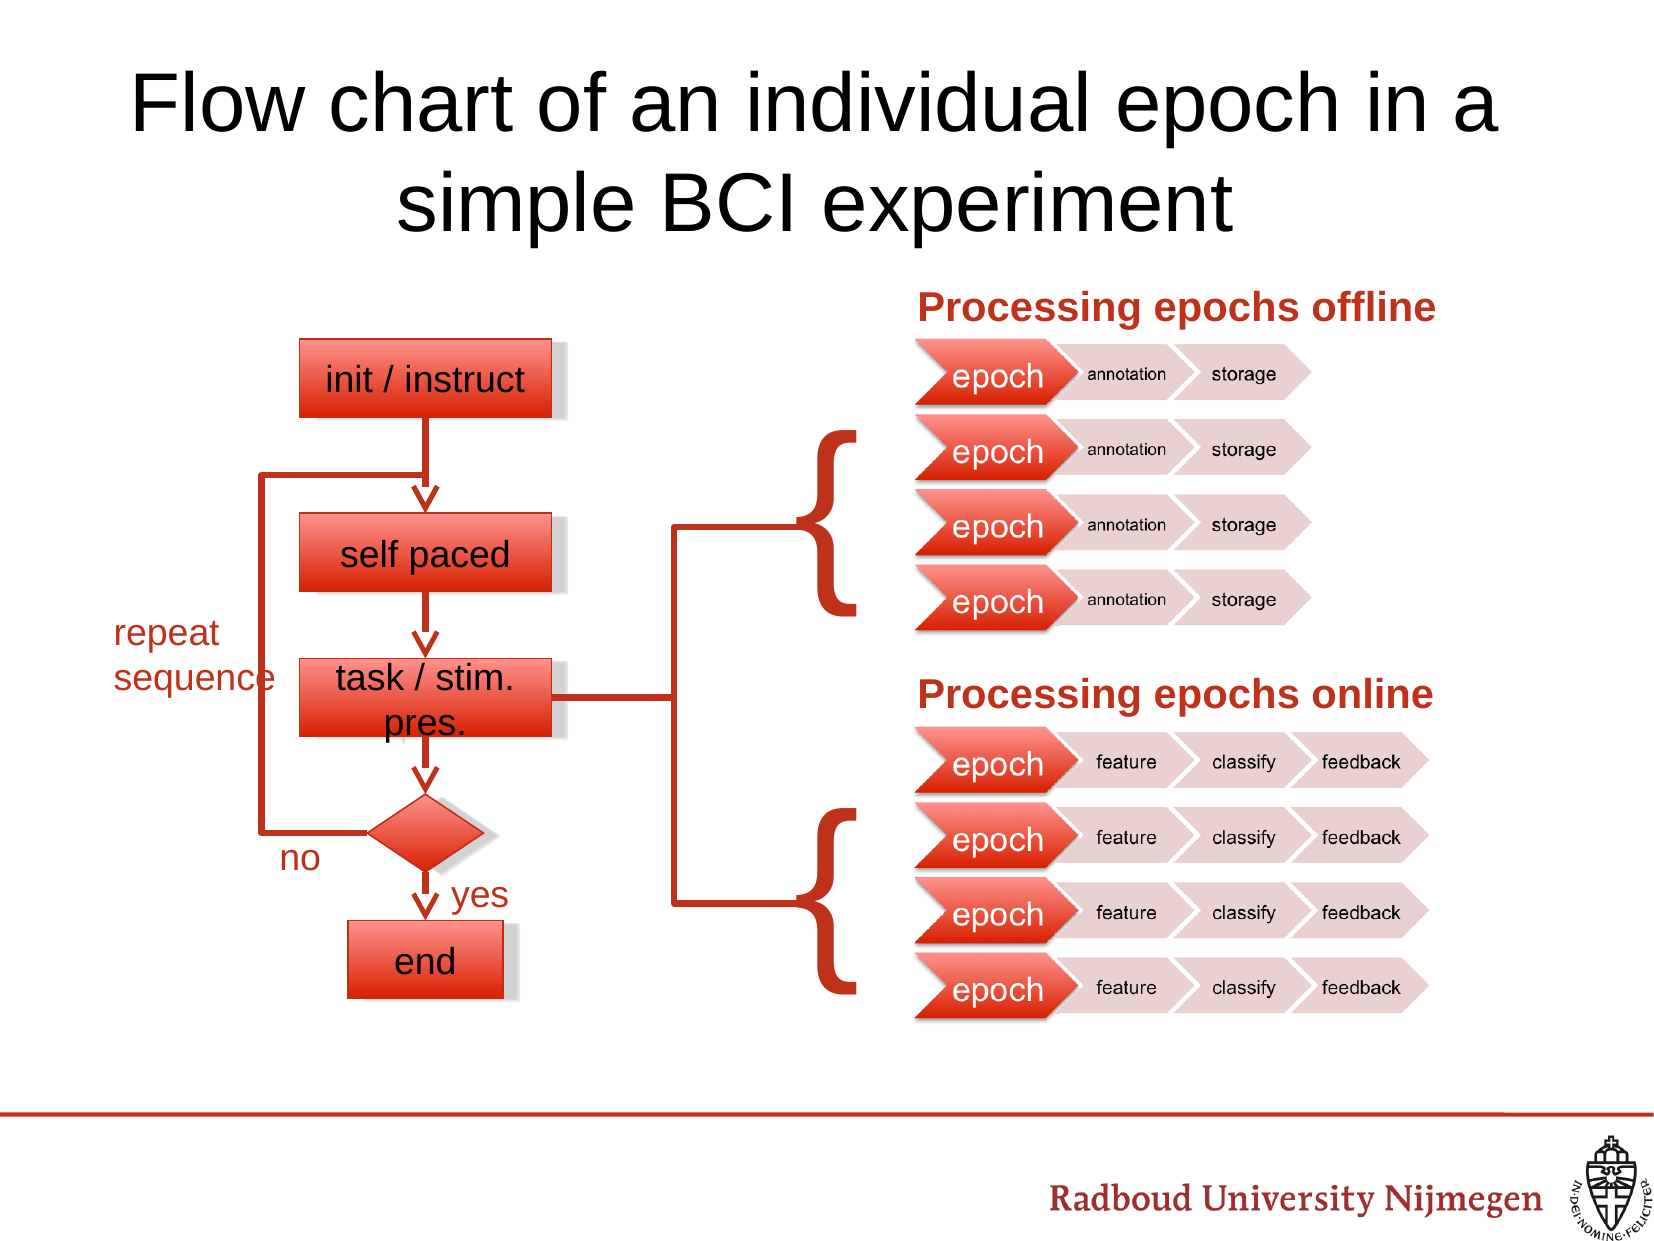

# Flow chart of an individual epoch in a simple BCI experiment
Processing epochs offline
init / instruct
{
self paced
repeat
sequence
task / stim. pres.
Processing epochs online
{
no
yes
end